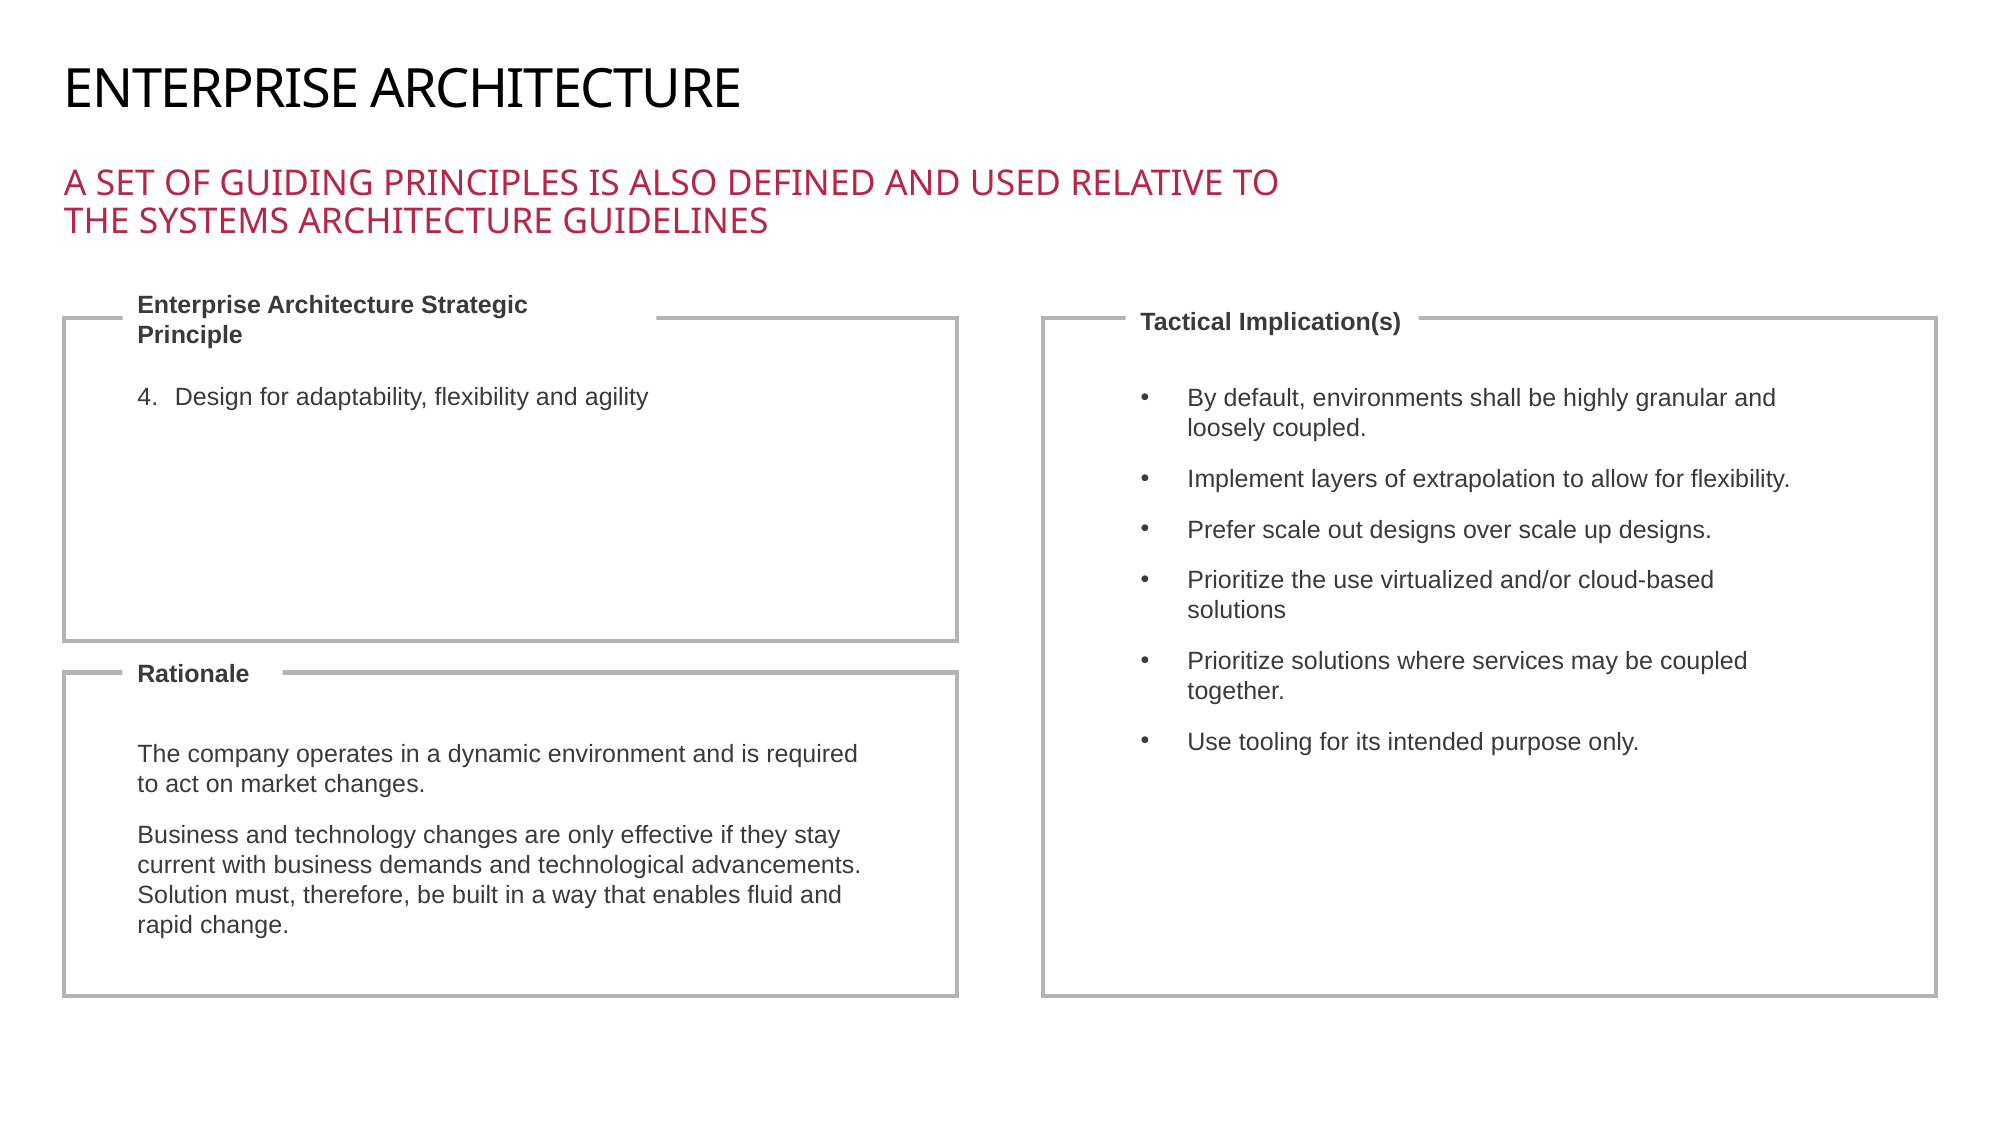

Enterprise Architecture
A set of guiding principles is also defined and used relative to the systems architecture guidelines
Enterprise Architecture Strategic Principle
Tactical Implication(s)
Design for adaptability, flexibility and agility
By default, environments shall be highly granular and loosely coupled.
Implement layers of extrapolation to allow for flexibility.
Prefer scale out designs over scale up designs.
Prioritize the use virtualized and/or cloud-based solutions
Prioritize solutions where services may be coupled together.
Use tooling for its intended purpose only.
Rationale
The company operates in a dynamic environment and is required to act on market changes.
Business and technology changes are only effective if they stay current with business demands and technological advancements. Solution must, therefore, be built in a way that enables fluid and rapid change.